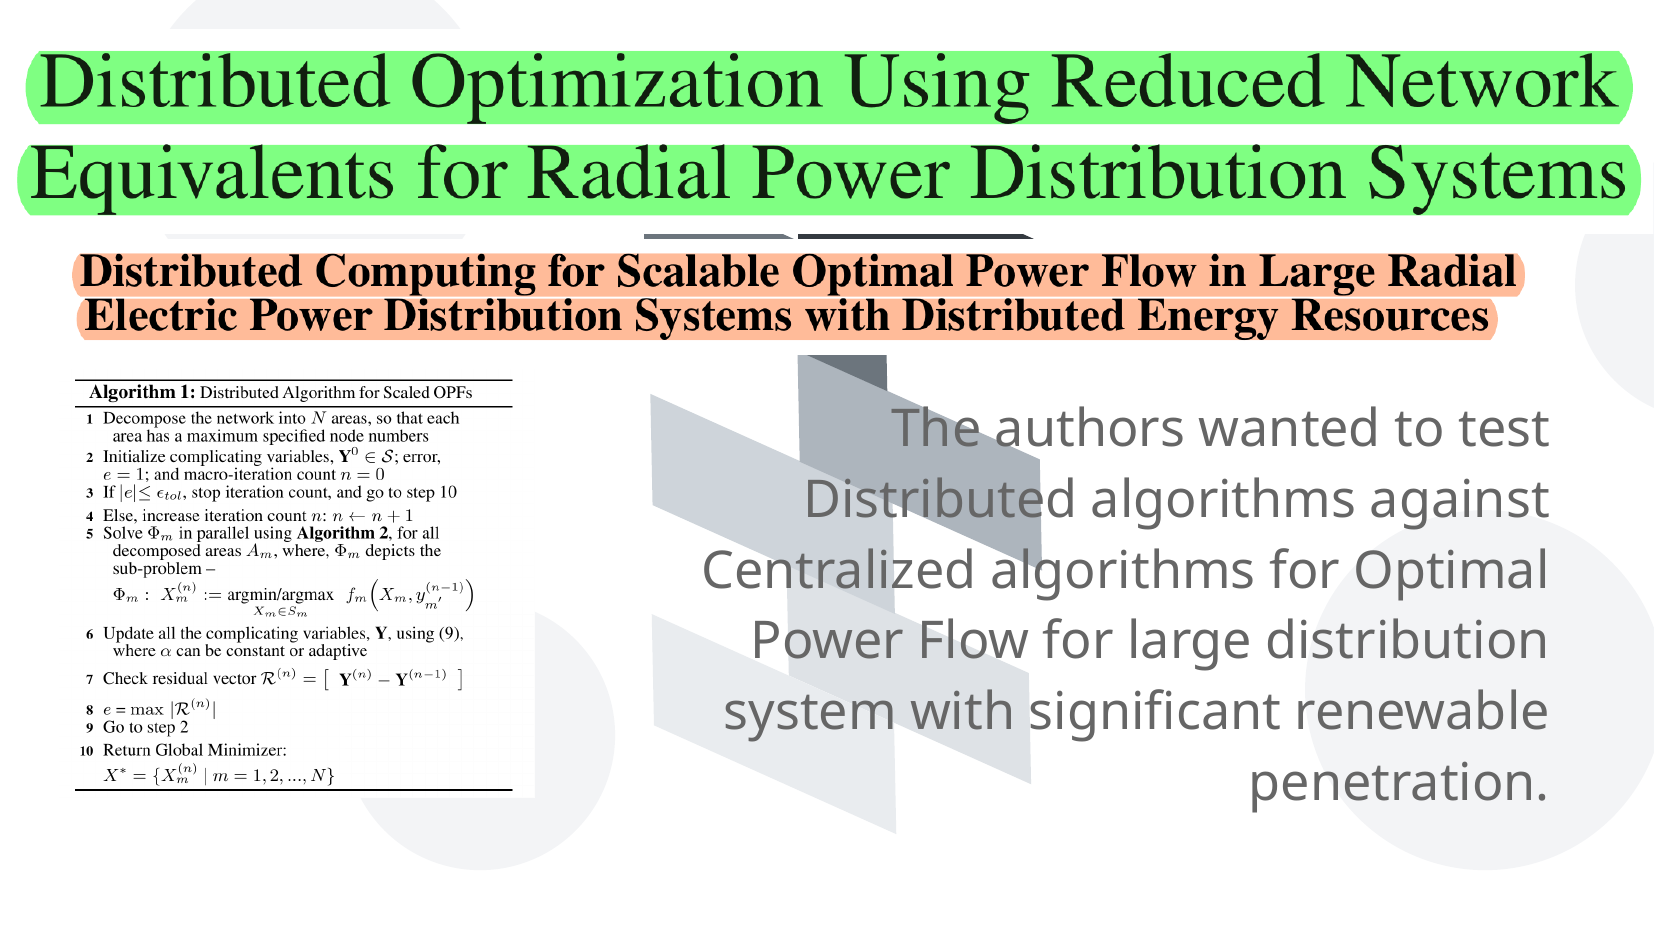

The authors wanted to test Distributed algorithms against Centralized algorithms for Optimal Power Flow for large distribution system with significant renewable penetration.